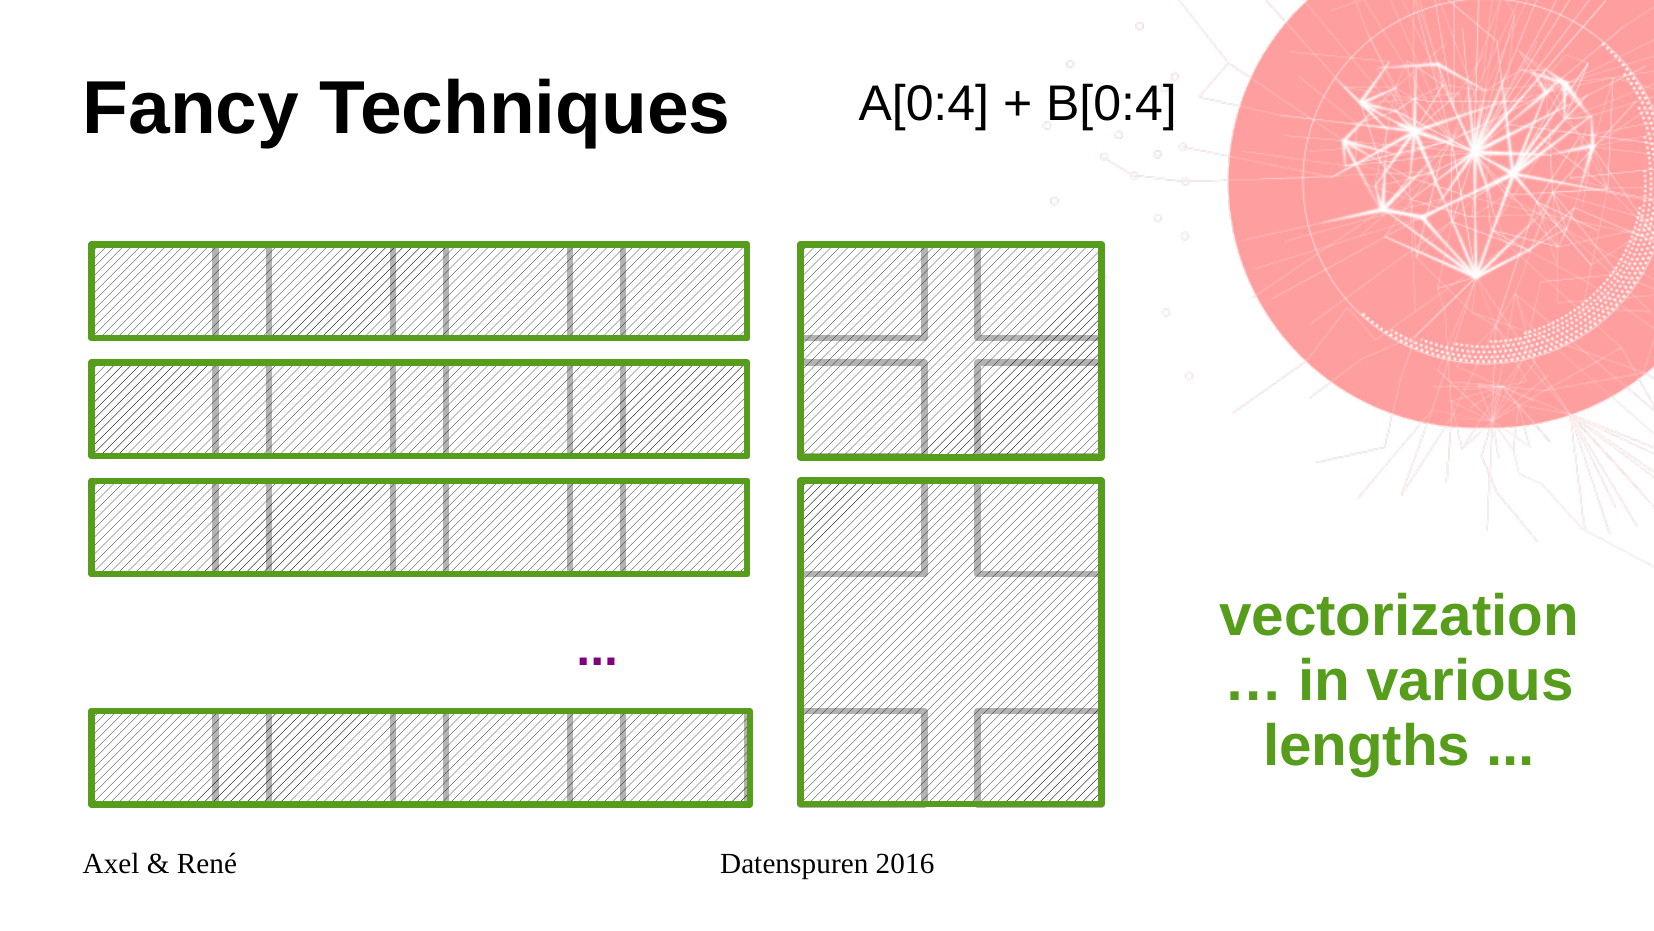

# Fancy Techniques
A[0:4] + B[0:4]
vectorization … in various lengths ...
...